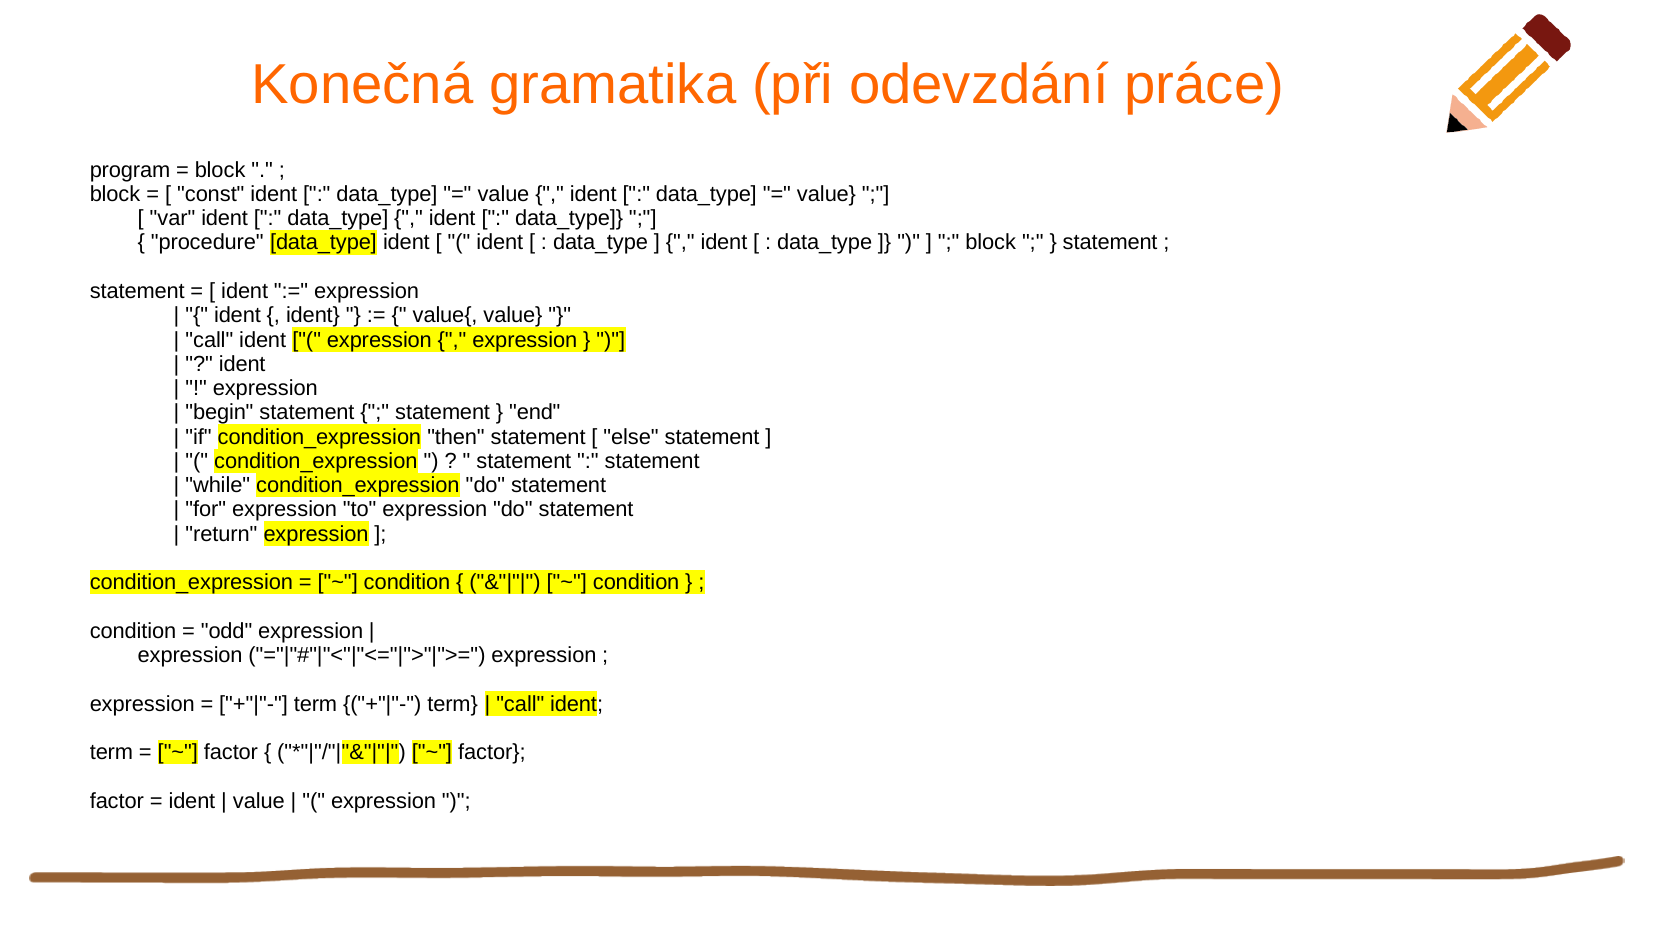

# Konečná gramatika (při odevzdání práce)
program = block "." ;
block = [ "const" ident [":" data_type] "=" value {"," ident [":" data_type] "=" value} ";"]
 [ "var" ident [":" data_type] {"," ident [":" data_type]} ";"]
 { "procedure" [data_type] ident [ "(" ident [ : data_type ] {"," ident [ : data_type ]} ")" ] ";" block ";" } statement ;
statement = [ ident ":=" expression
 | "{" ident {, ident} "} := {" value{, value} "}"
 | "call" ident ["(" expression {"," expression } ")"]
 | "?" ident
 | "!" expression
 | "begin" statement {";" statement } "end"
 | "if" condition_expression "then" statement [ "else" statement ]
 | "(" condition_expression ") ? " statement ":" statement
 | "while" condition_expression "do" statement
 | "for" expression "to" expression "do" statement
 | "return" expression ];
condition_expression = ["~"] condition { ("&"|"|") ["~"] condition } ;
condition = "odd" expression |
 expression ("="|"#"|"<"|"<="|">"|">=") expression ;
expression = ["+"|"-"] term {("+"|"-") term} | "call" ident;
term = ["~"] factor { ("*"|"/"|"&"|"|") ["~"] factor};
factor = ident | value | "(" expression ")";